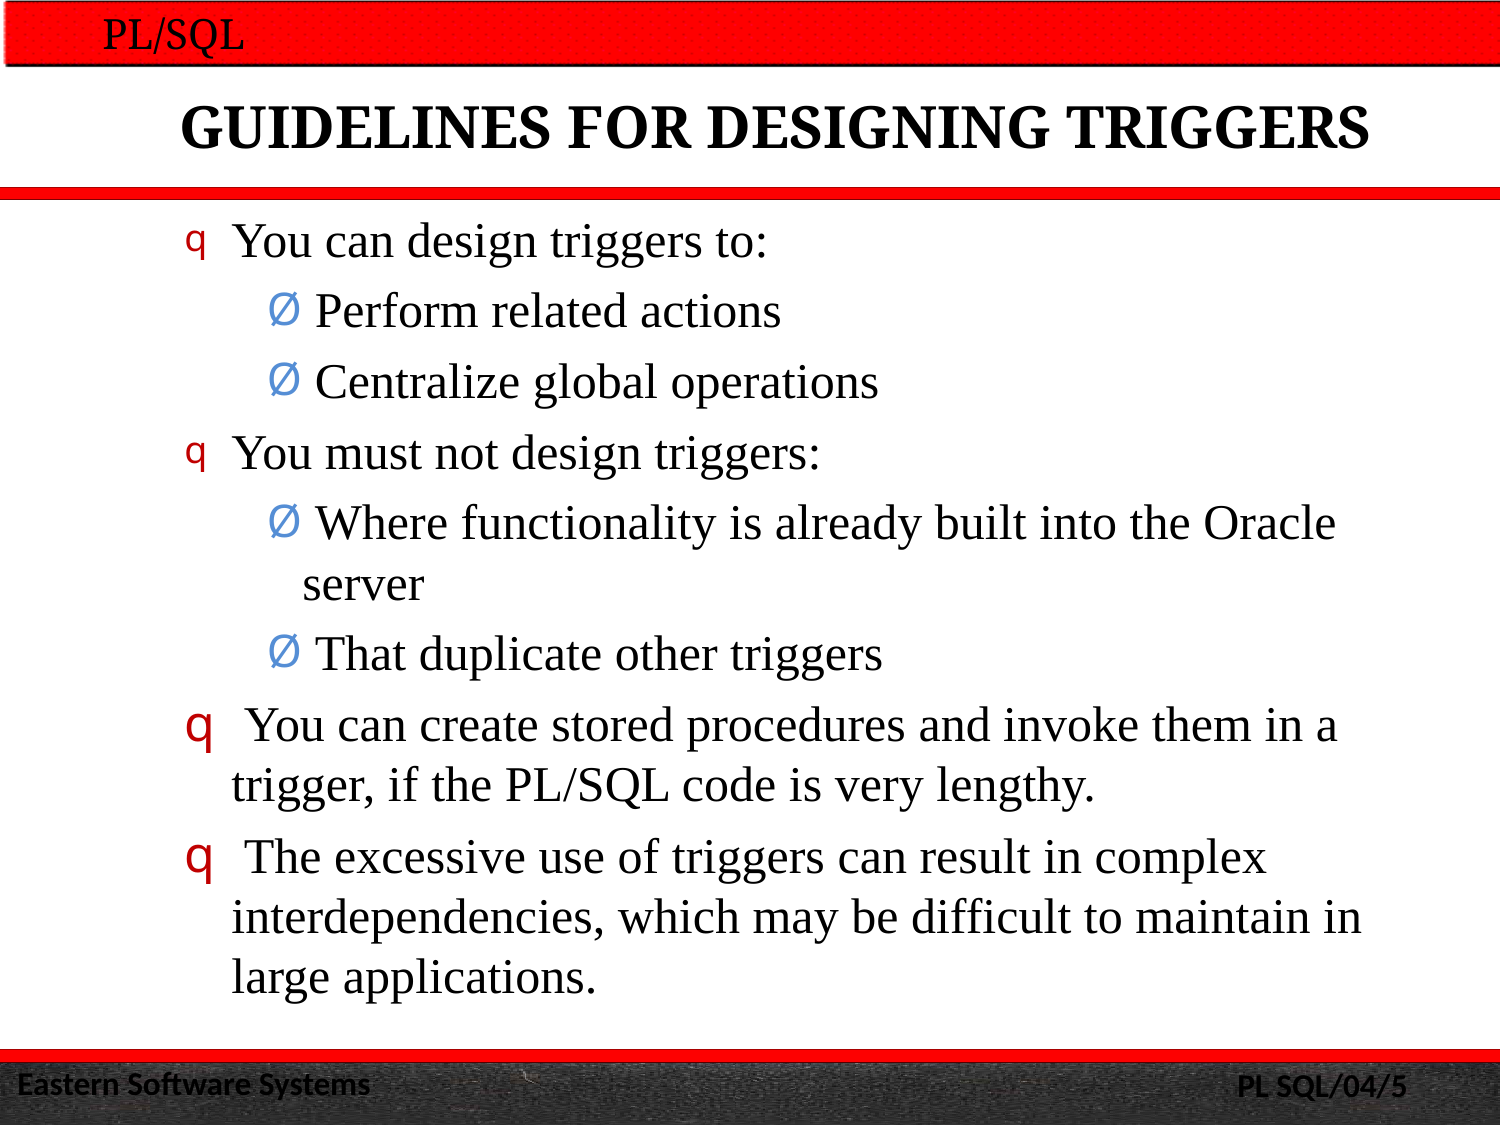

PL/SQL
 GUIDELINES FOR DESIGNING TRIGGERS
You can design triggers to:
 Perform related actions
 Centralize global operations
You must not design triggers:
 Where functionality is already built into the Oracle server
 That duplicate other triggers
 You can create stored procedures and invoke them in a trigger, if the PL/SQL code is very lengthy.
 The excessive use of triggers can result in complex interdependencies, which may be difficult to maintain in large applications.
Eastern Software Systems
				 PL SQL/04/5